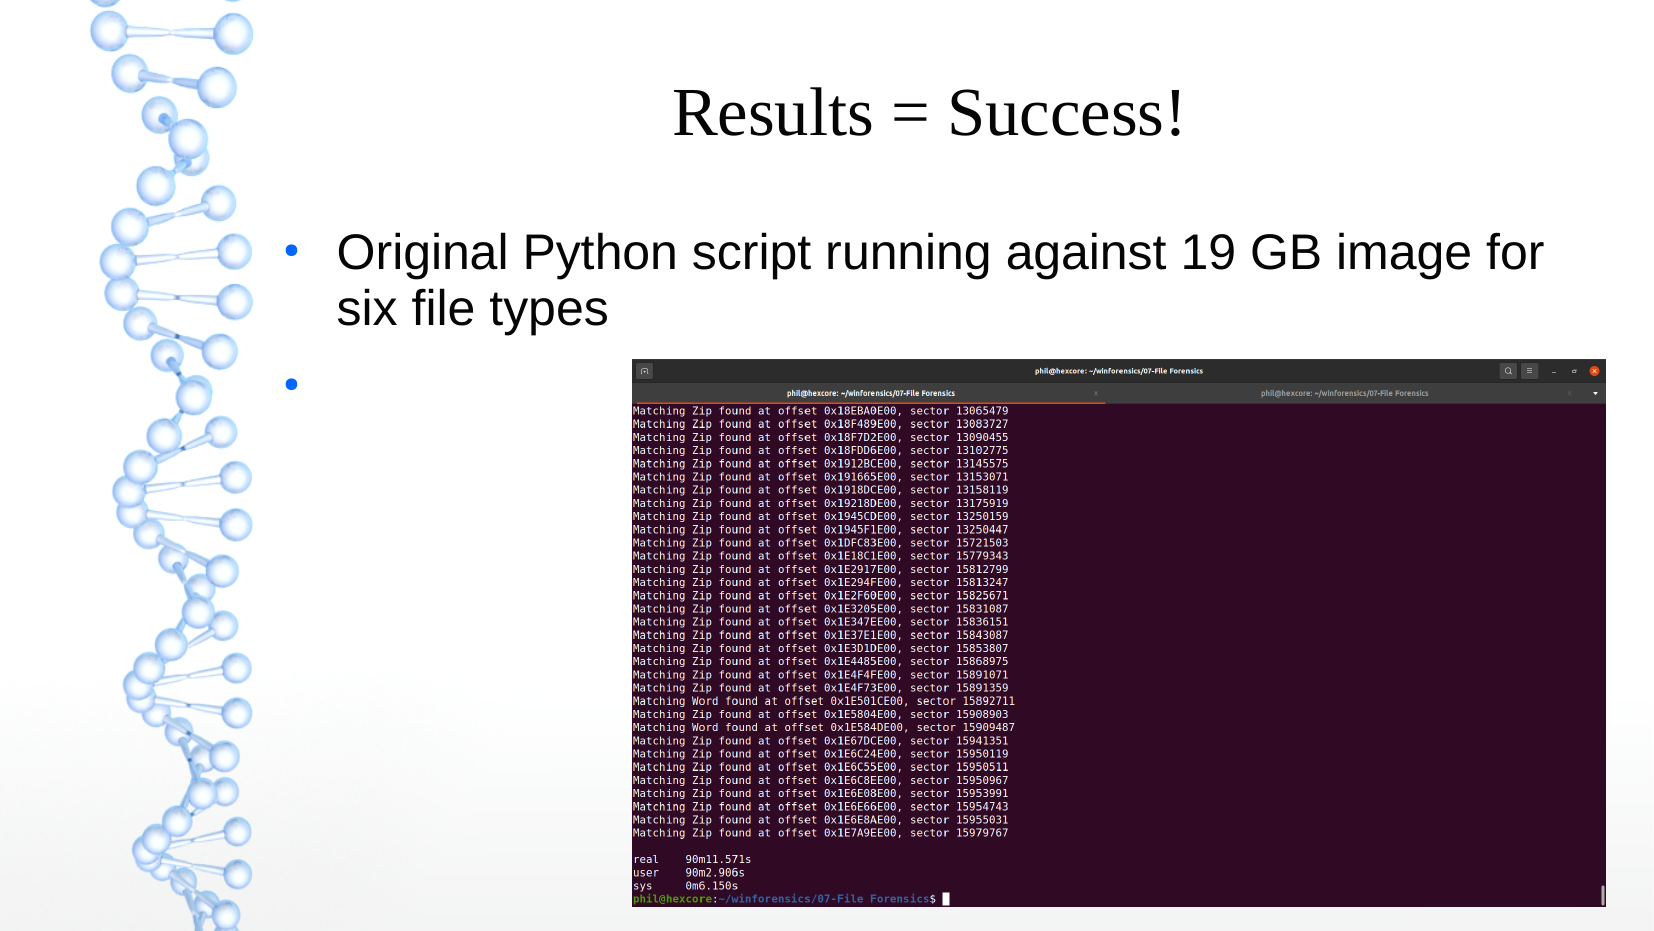

# Results = Success!
Original Python script running against 19 GB image for six file types
10